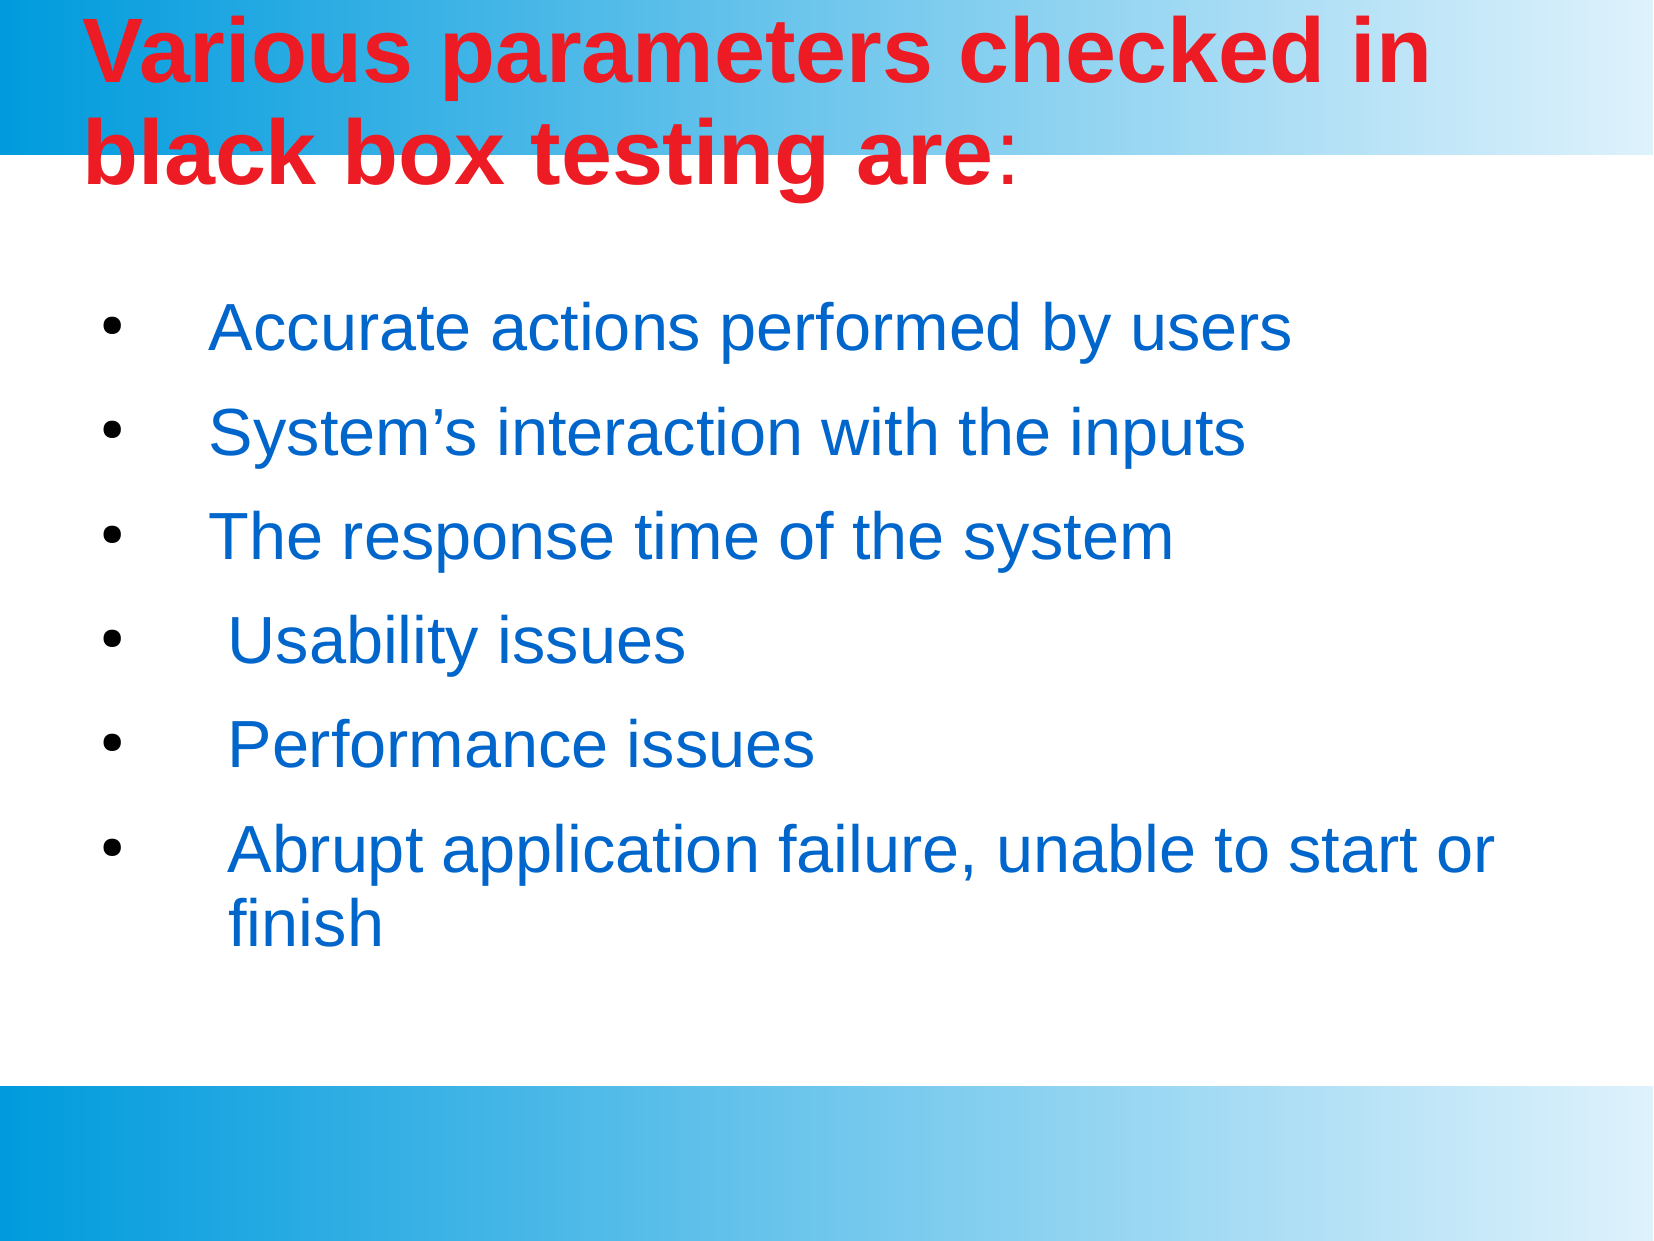

# Various parameters checked in black box testing are:
 Accurate actions performed by users
 System’s interaction with the inputs
 The response time of the system
 Usability issues
 Performance issues
 Abrupt application failure, unable to start or 	finish